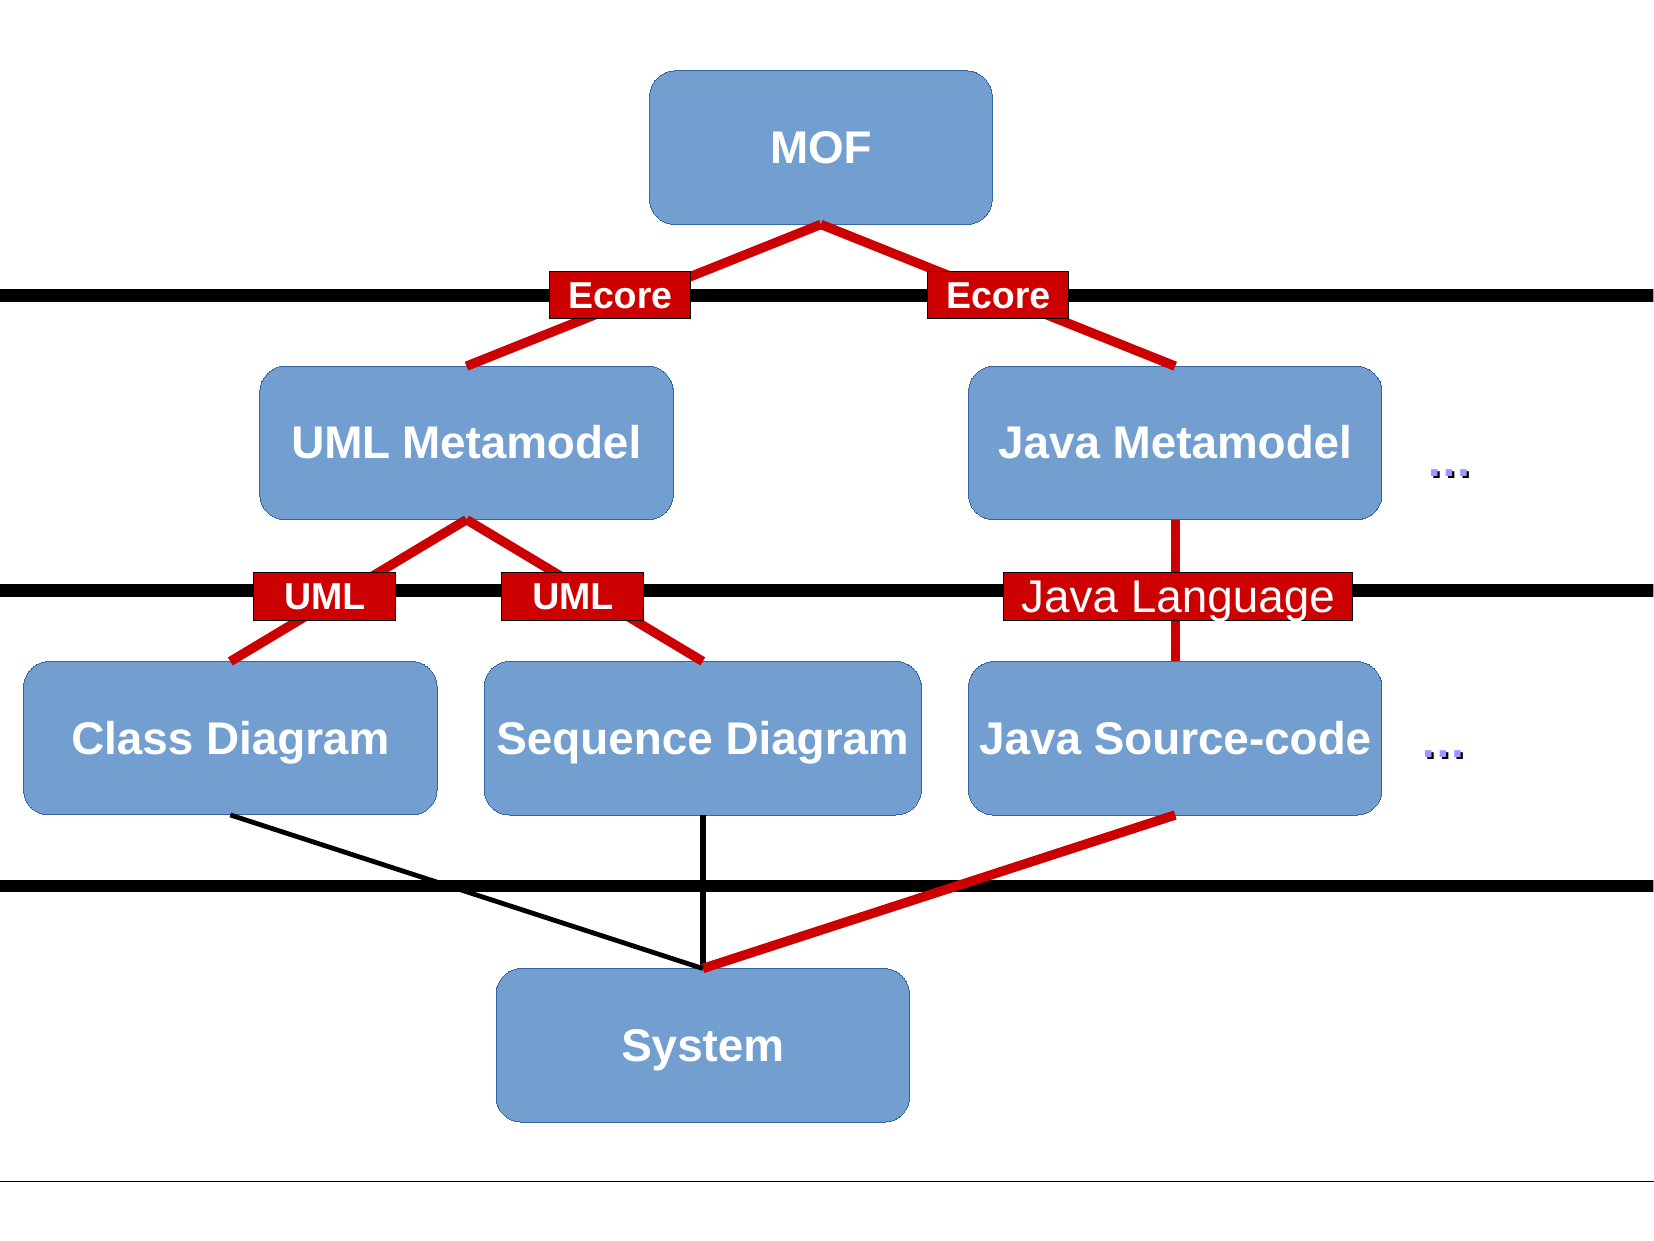

MOF
Ecore
Ecore
UML Metamodel
Java Metamodel
…
UML
UML
Java Language
Sequence Diagram
Class Diagram
Java Source-code
…
System